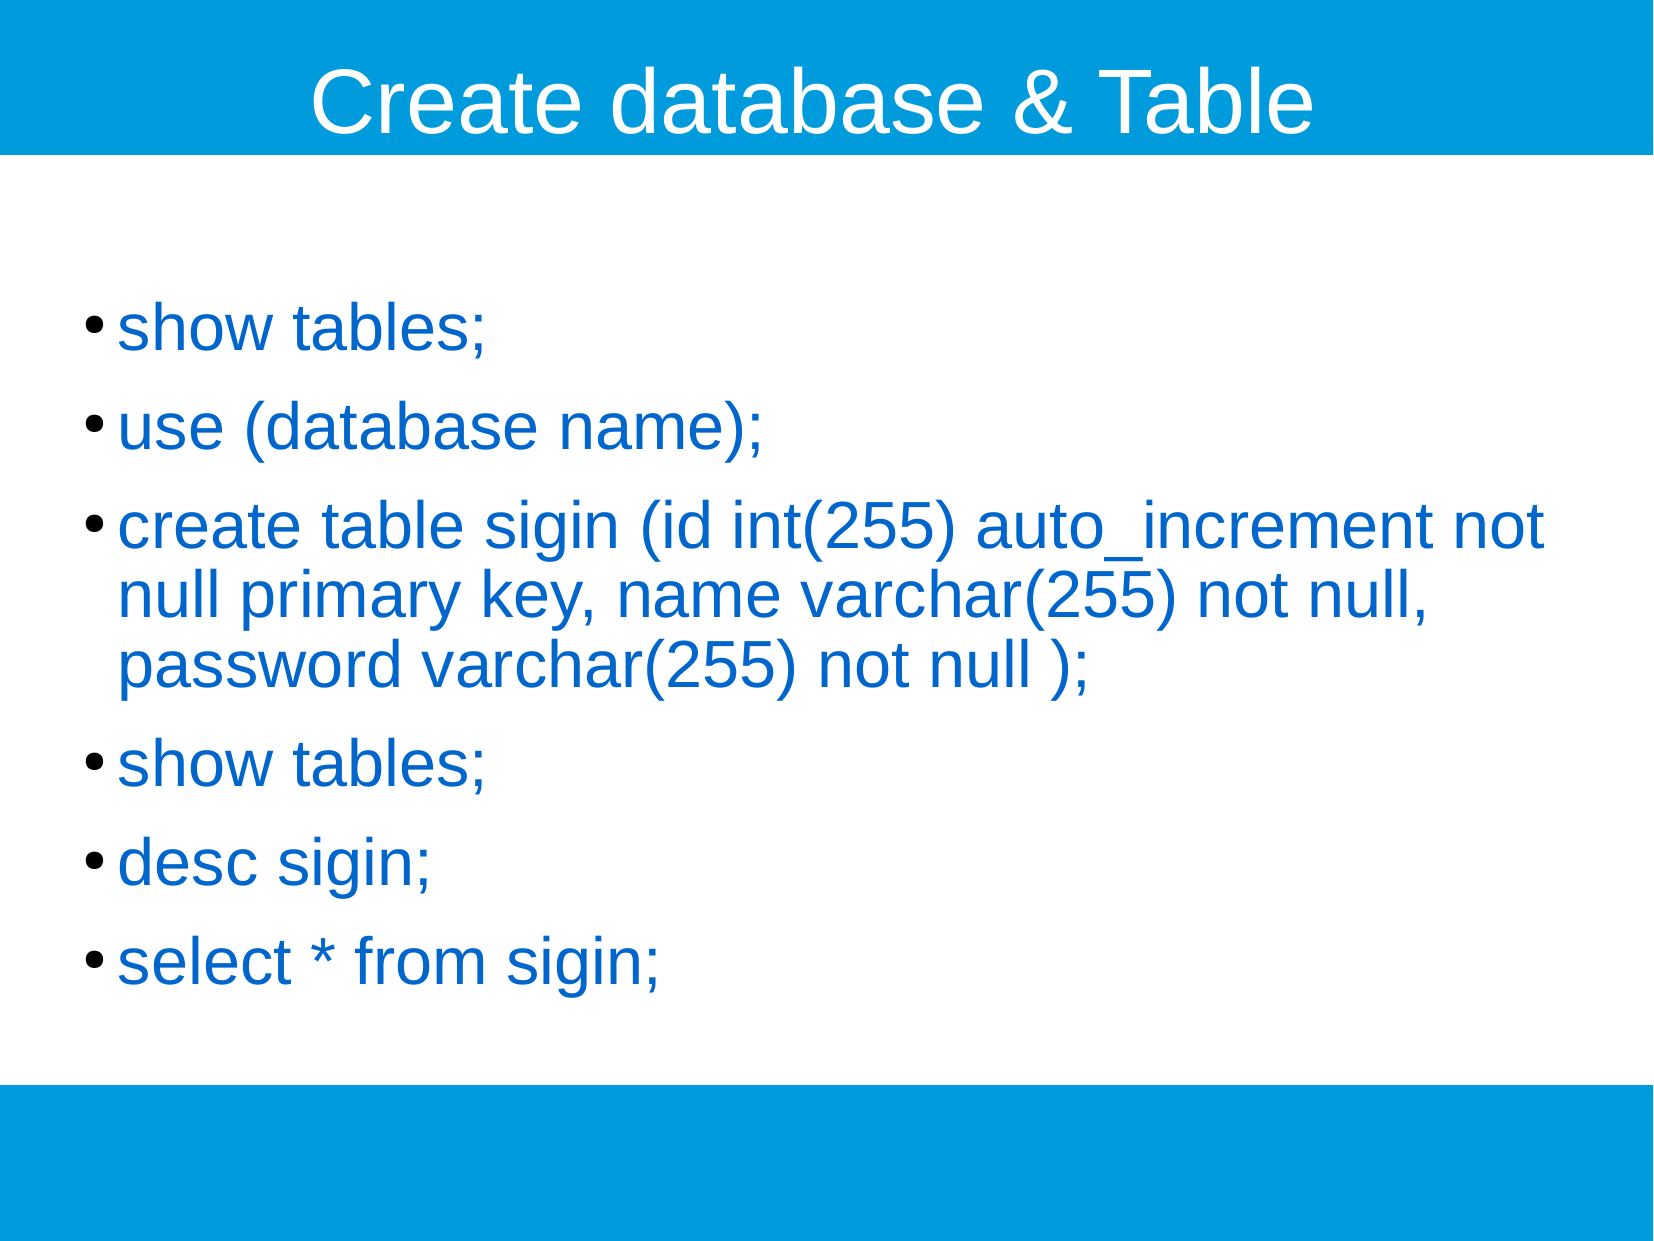

# Create database & Table
show tables;
use (database name);
create table sigin (id int(255) auto_increment not null primary key, name varchar(255) not null, password varchar(255) not null );
show tables;
desc sigin;
select * from sigin;